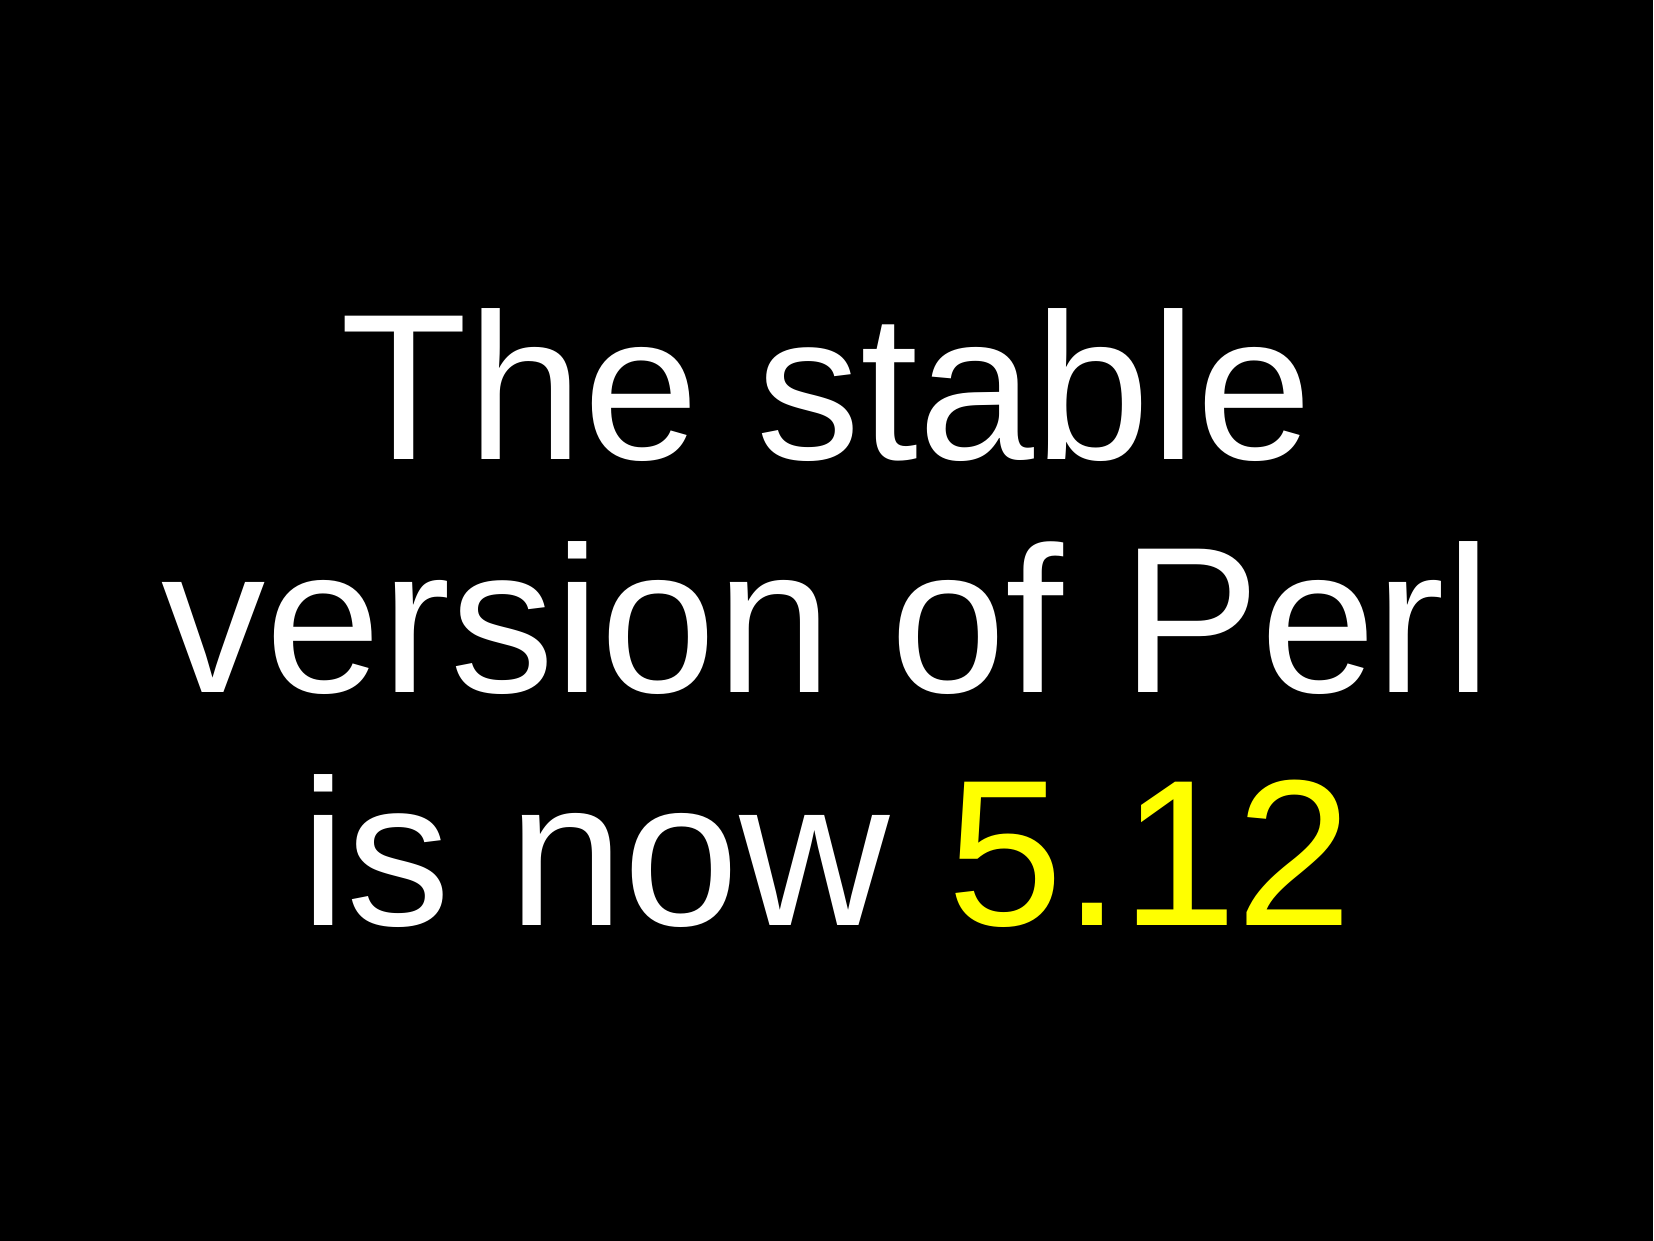

# The stable version of Perl is now 5.12